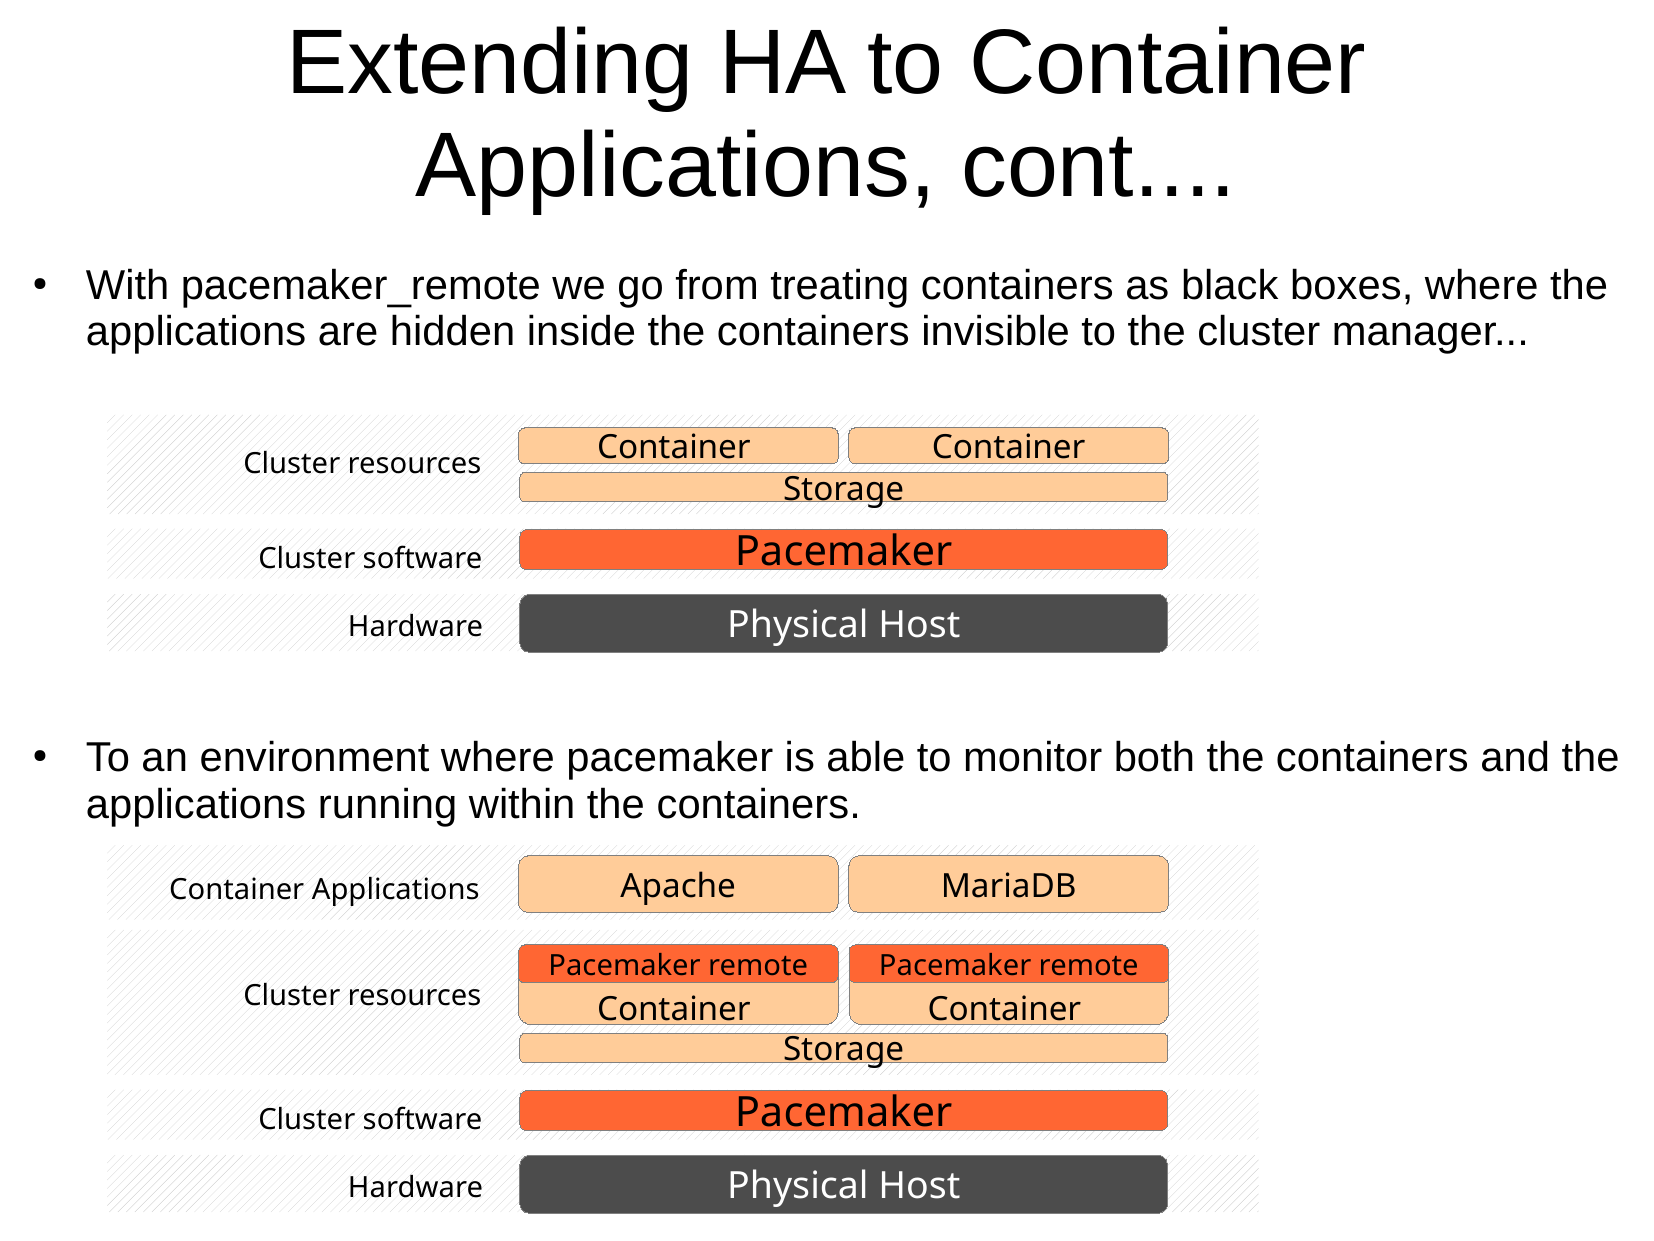

# Extending HA to Container Applications, cont....
With pacemaker_remote we go from treating containers as black boxes, where the applications are hidden inside the containers invisible to the cluster manager...
Container
Container
Cluster resources
Storage
Pacemaker
Cluster software
Physical Host
Hardware
To an environment where pacemaker is able to monitor both the containers and the applications running within the containers.
Apache
MariaDB
Container Applications
Container
Pacemaker remote
Container
Pacemaker remote
Cluster resources
Storage
Pacemaker
Cluster software
Physical Host
Hardware